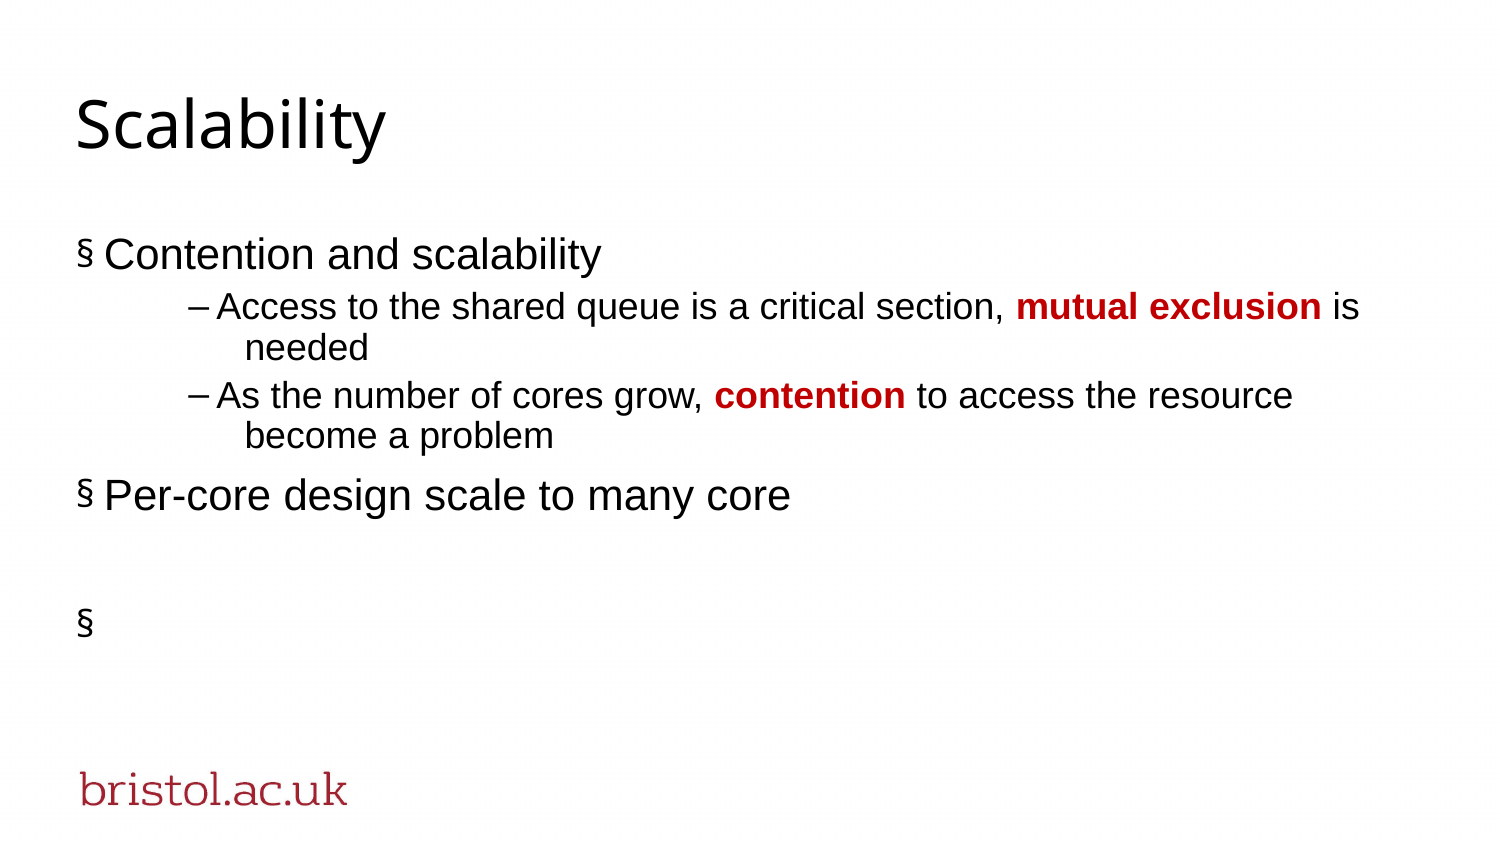

# Scalability
Contention and scalability
Access to the shared queue is a critical section, mutual exclusion is needed
As the number of cores grow, contention to access the resource become a problem
Per-core design scale to many core